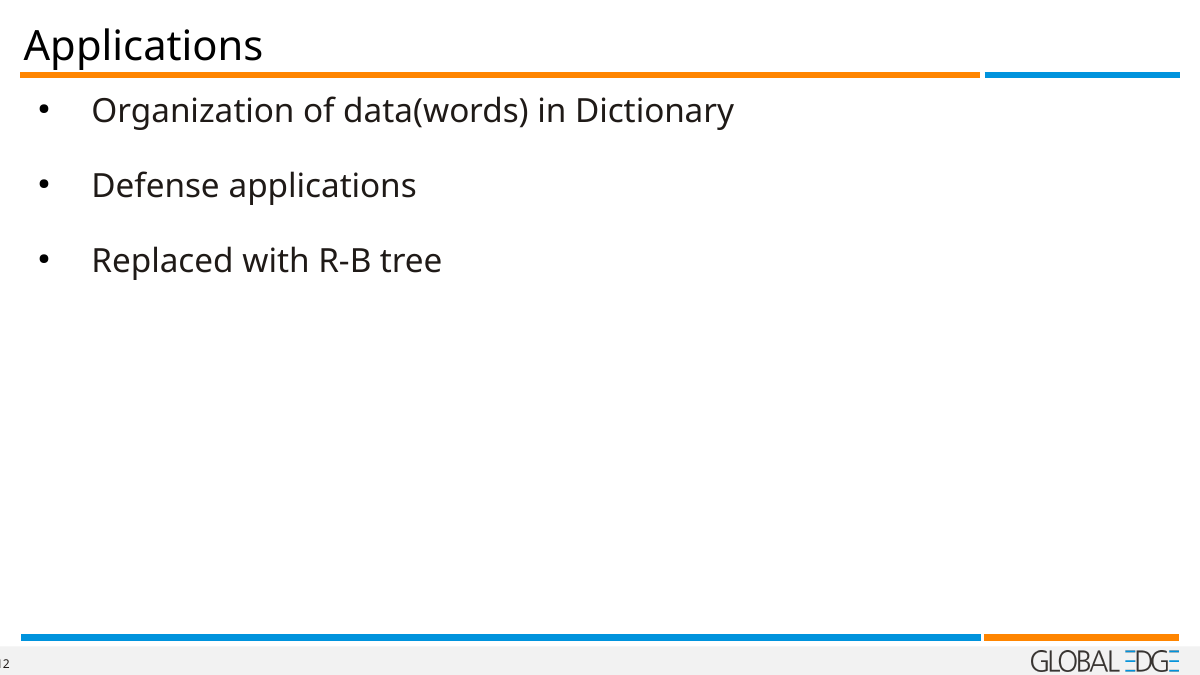

# Applications
Organization of data(words) in Dictionary
Defense applications
Replaced with R-B tree